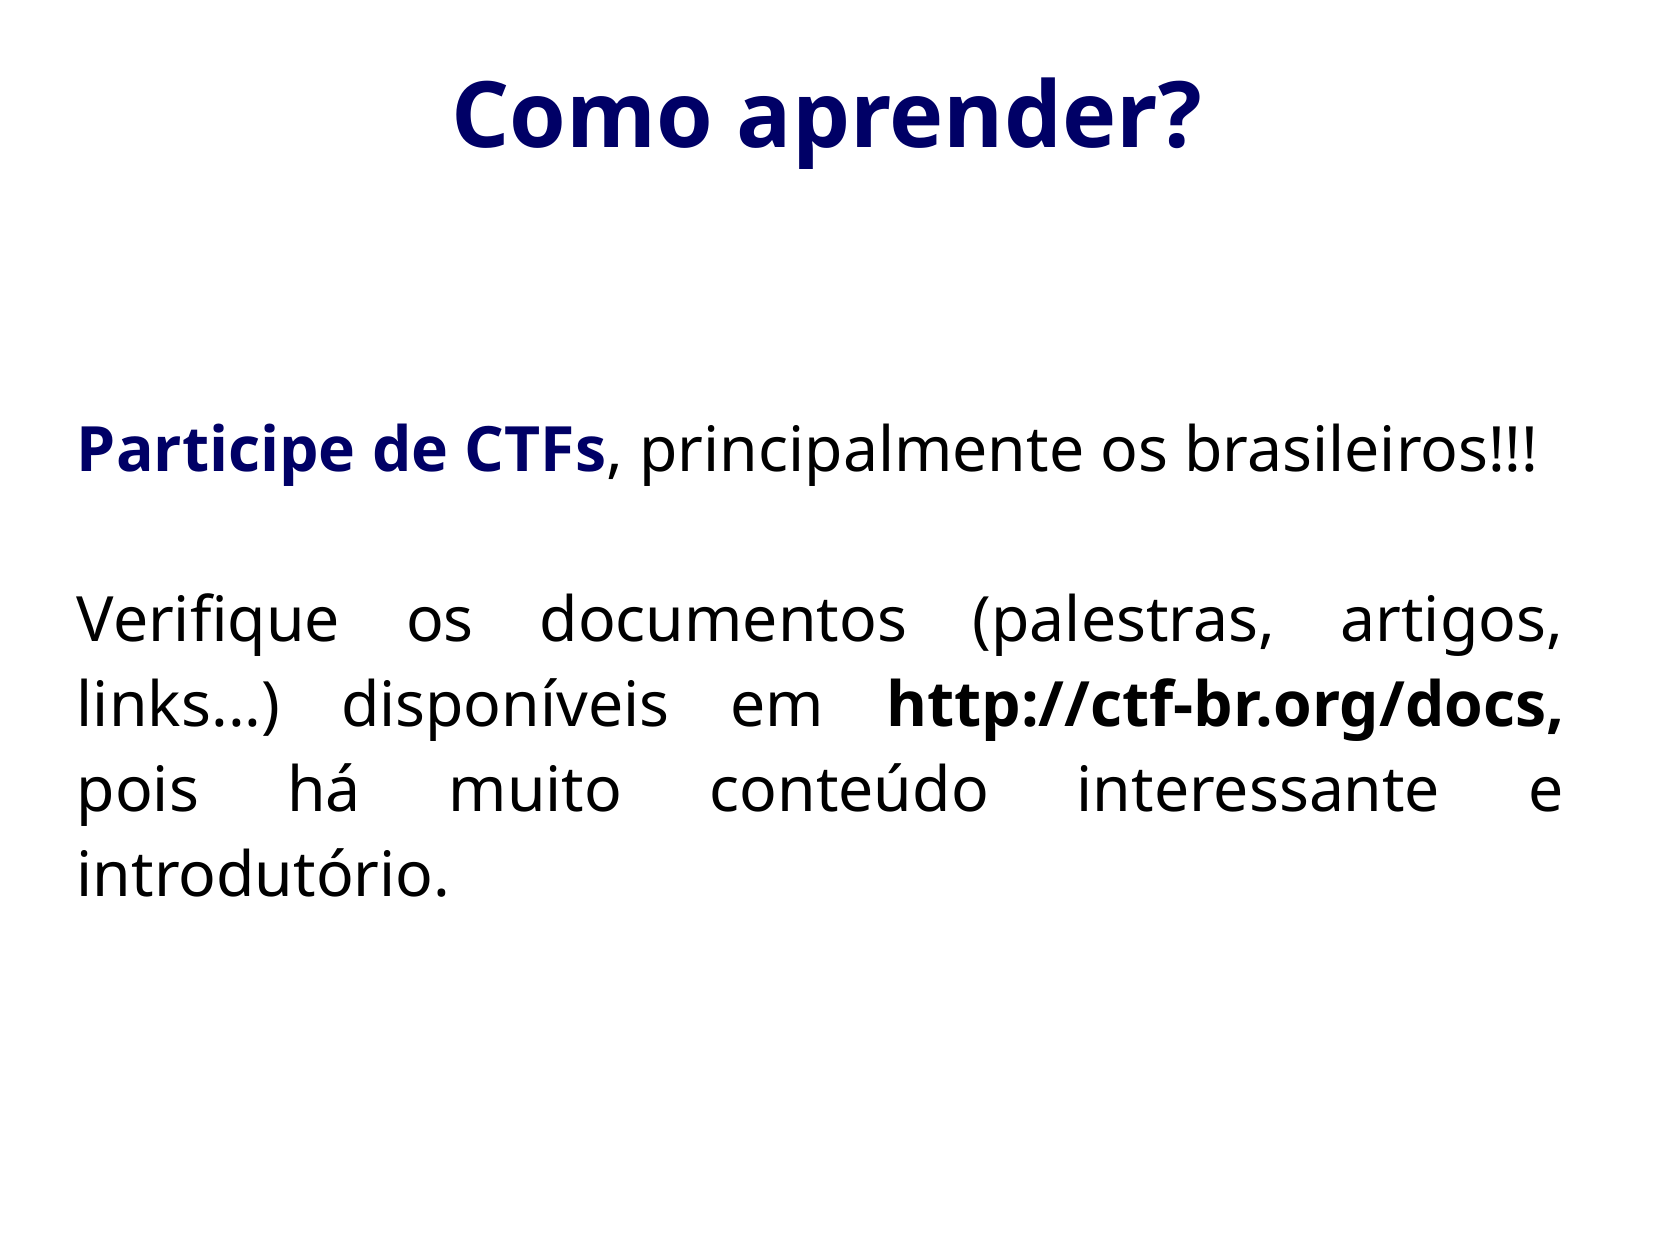

# Como aprender?
Participe de CTFs, principalmente os brasileiros!!!
Verifique os documentos (palestras, artigos, links...) disponíveis em http://ctf-br.org/docs, pois há muito conteúdo interessante e introdutório.